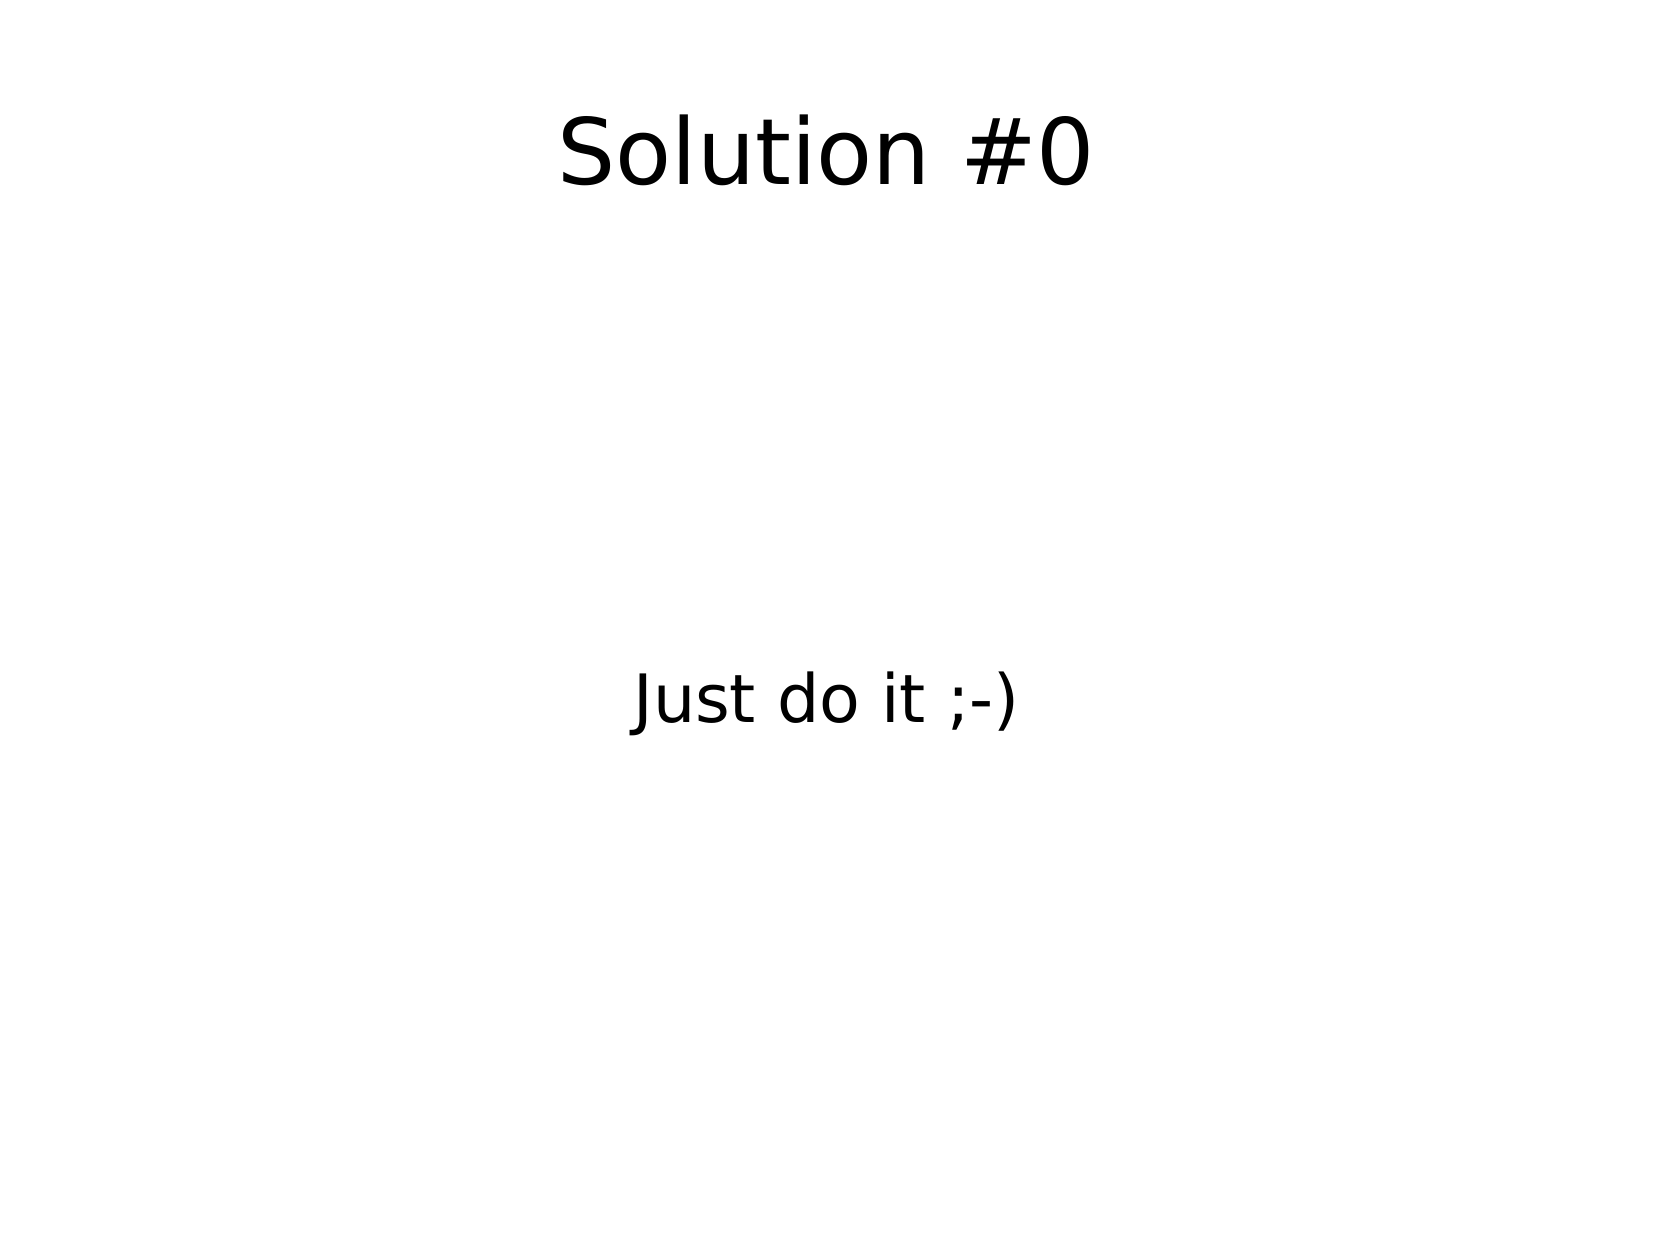

# Solution #0
Just do it ;-)